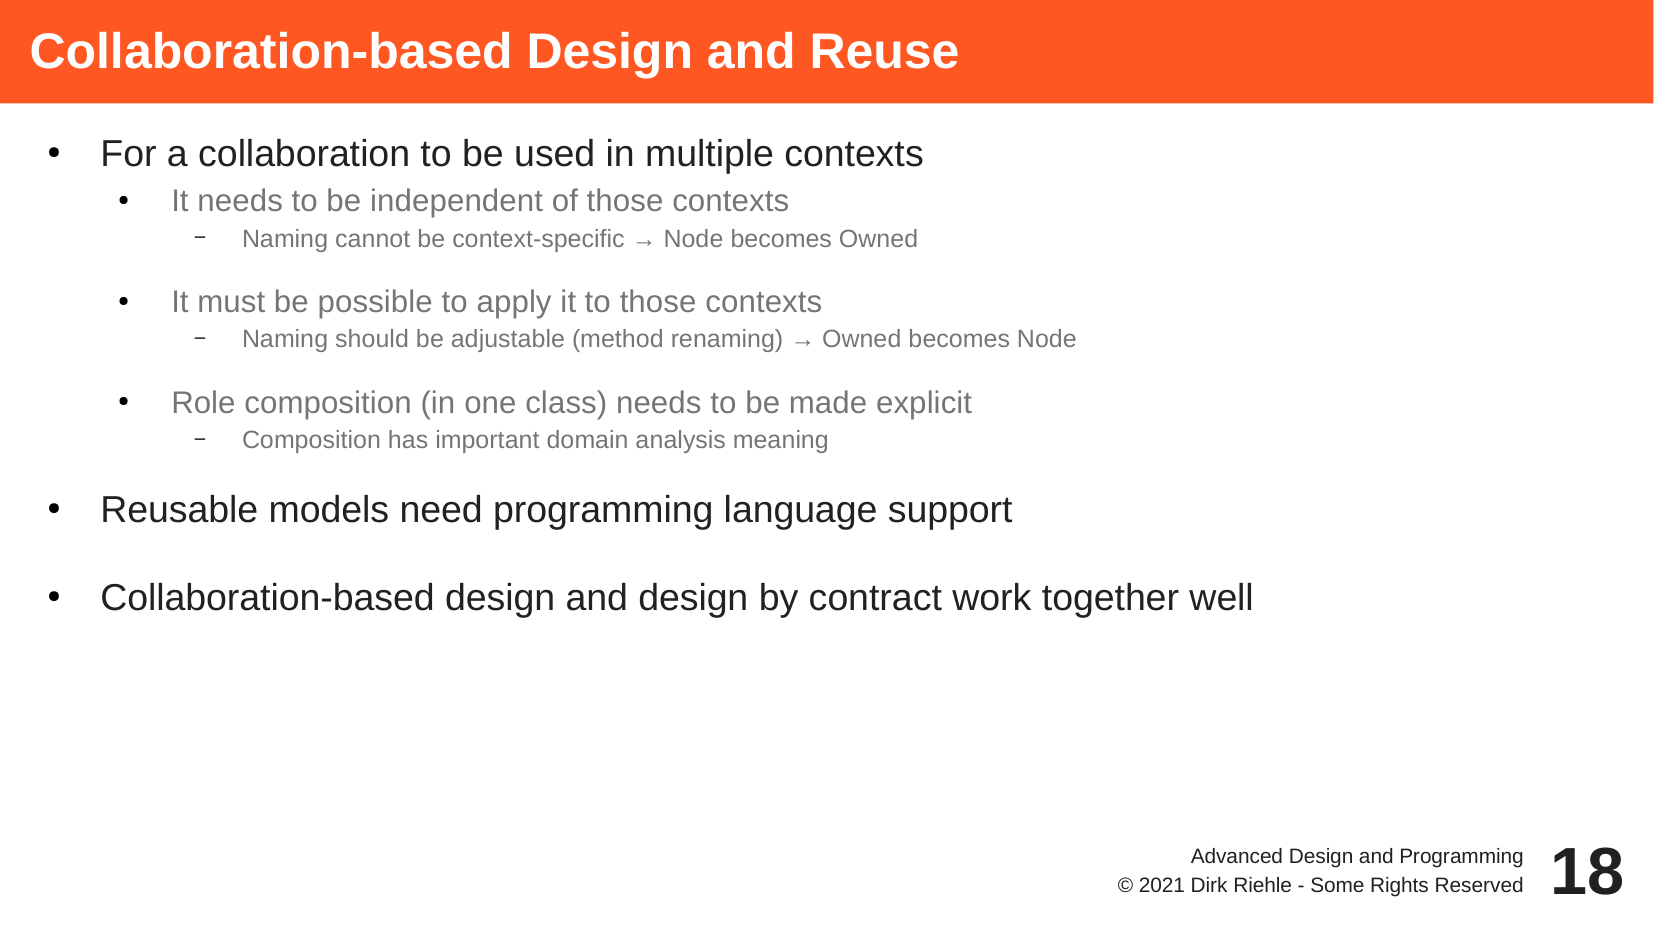

# Collaboration-based Design and Reuse
For a collaboration to be used in multiple contexts
It needs to be independent of those contexts
Naming cannot be context-specific → Node becomes Owned
It must be possible to apply it to those contexts
Naming should be adjustable (method renaming) → Owned becomes Node
Role composition (in one class) needs to be made explicit
Composition has important domain analysis meaning
Reusable models need programming language support
Collaboration-based design and design by contract work together well
Advanced Design and Programming
18
© 2021 Dirk Riehle - Some Rights Reserved